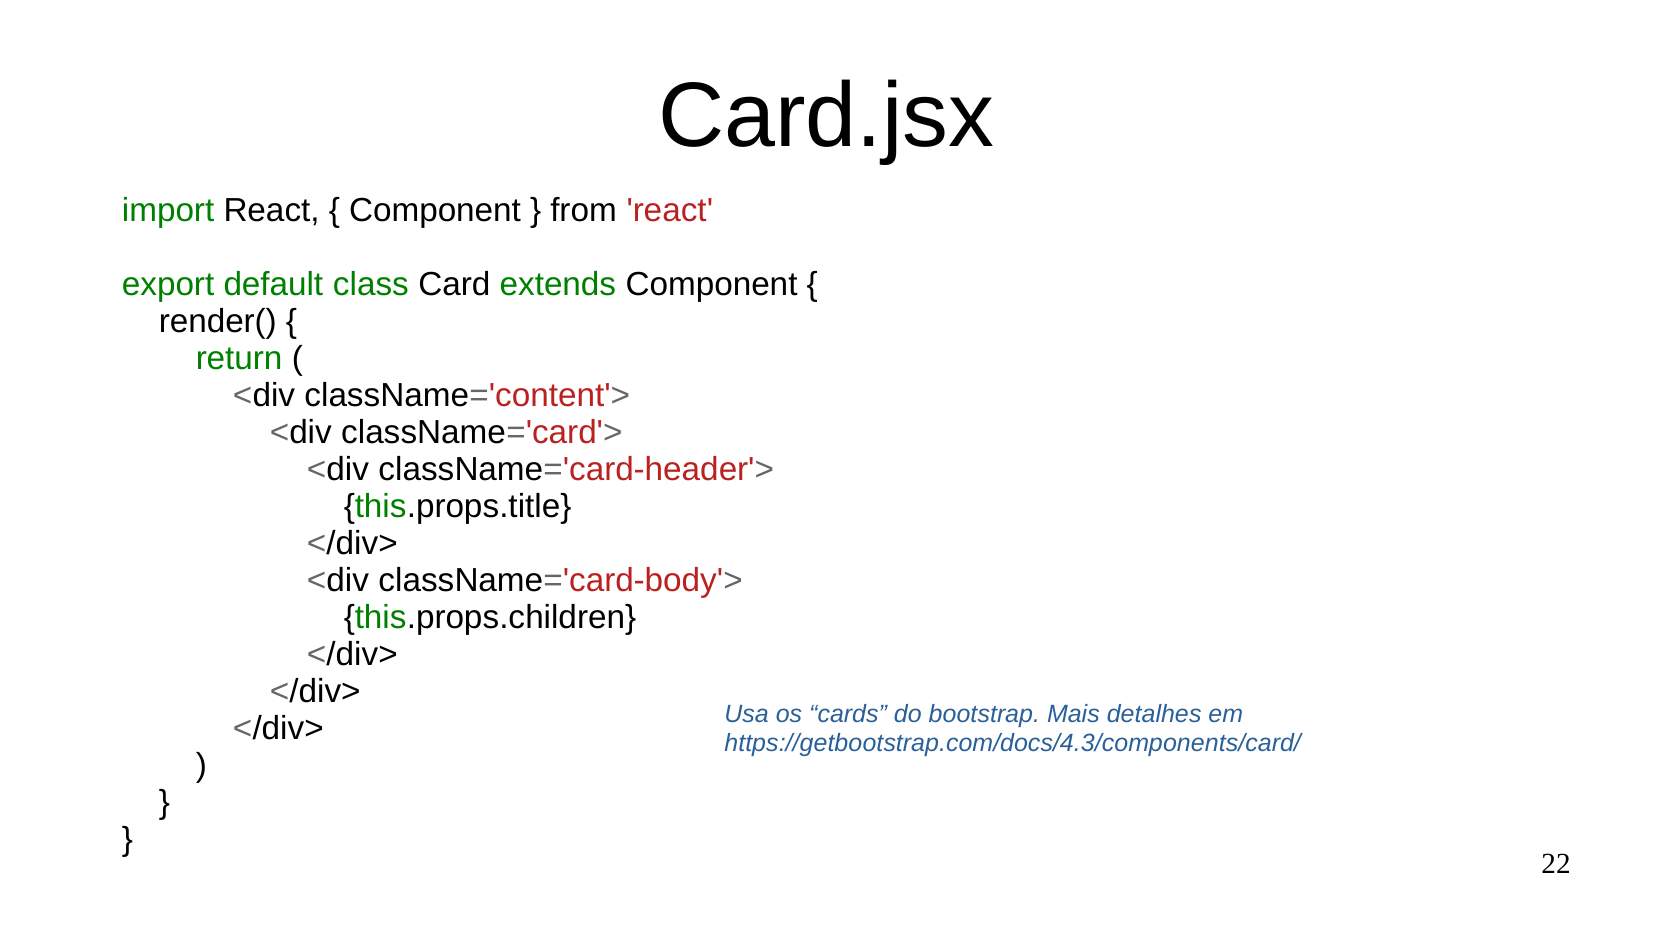

# Card.jsx
import React, { Component } from 'react'
export default class Card extends Component {
 render() {
 return (
 <div className='content'>
 <div className='card'>
 <div className='card-header'>
 {this.props.title}
 </div>
 <div className='card-body'>
 {this.props.children}
 </div>
 </div>
 </div>
 )
 }
}
Usa os “cards” do bootstrap. Mais detalhes em
https://getbootstrap.com/docs/4.3/components/card/
22